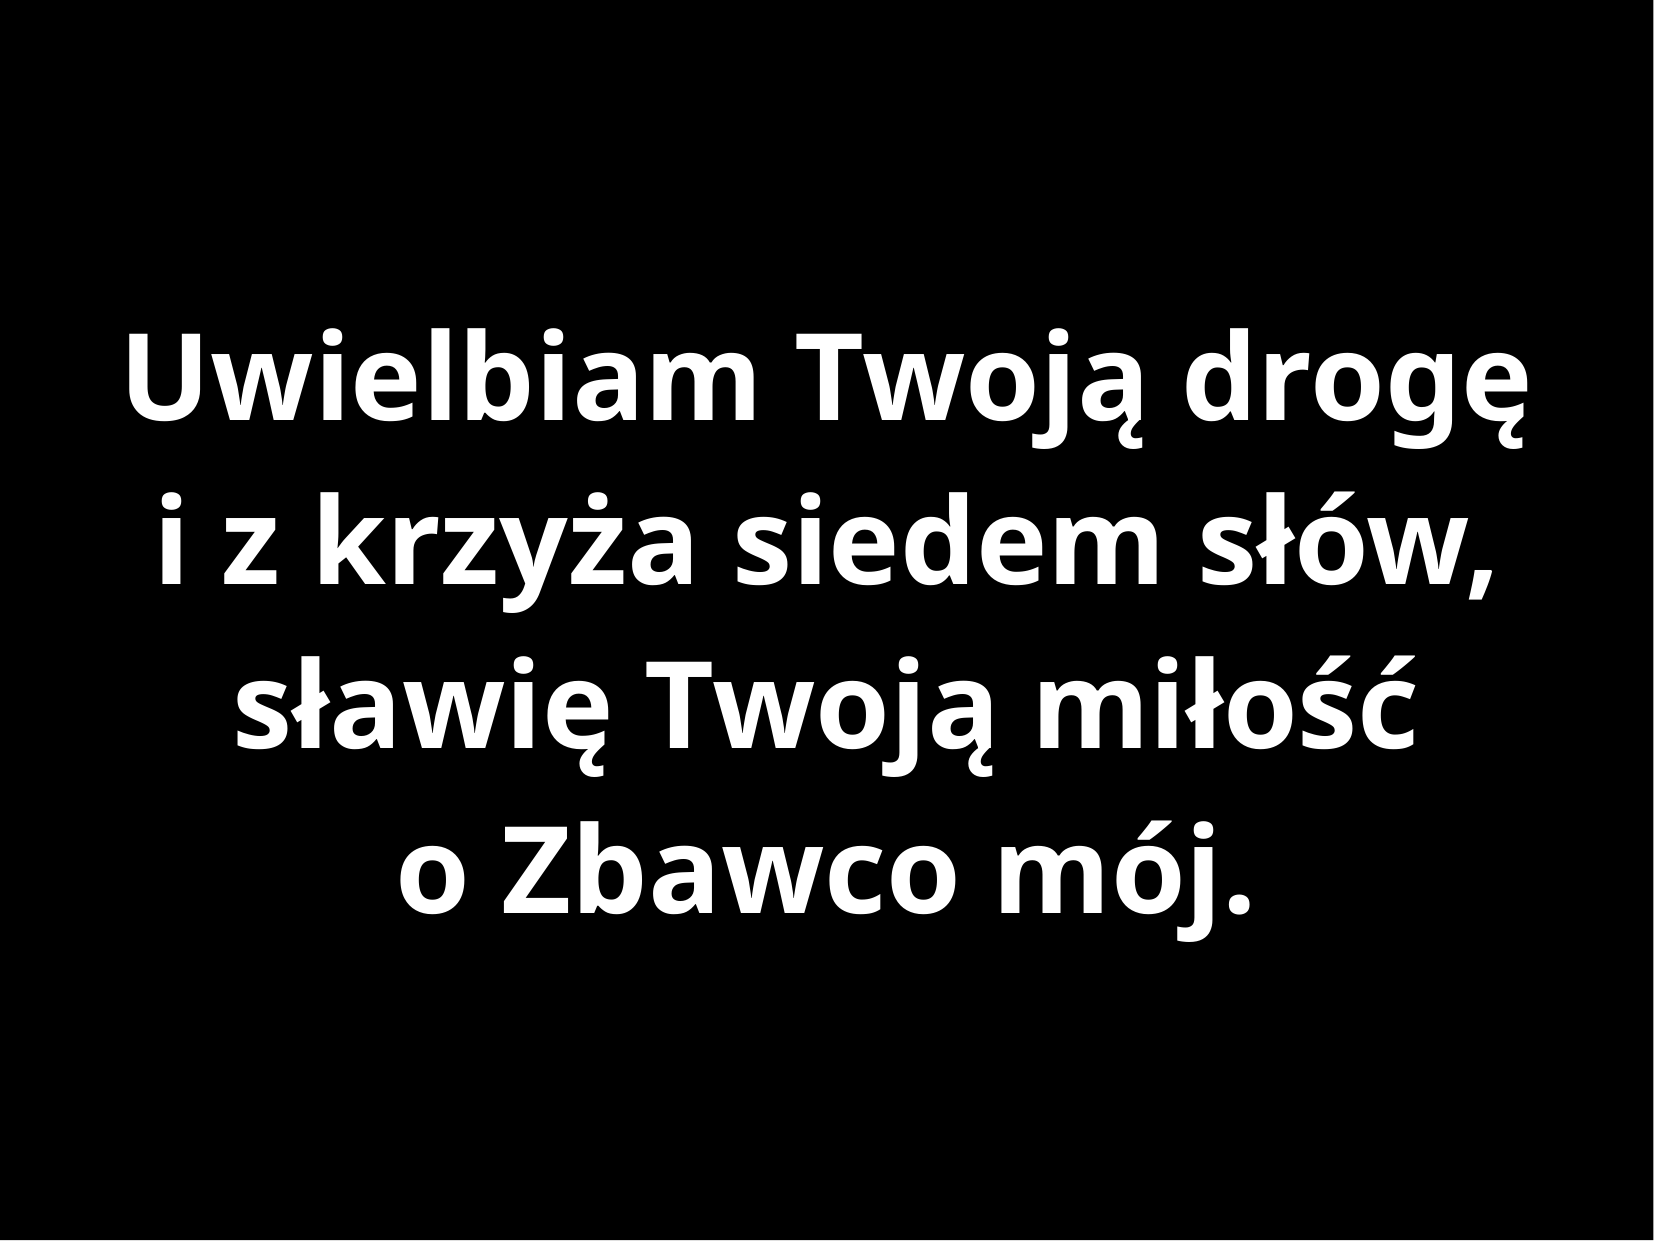

# Uwielbiam Twoją drogę i z krzyża siedem słów, sławię Twoją miłość o Zbawco mój.